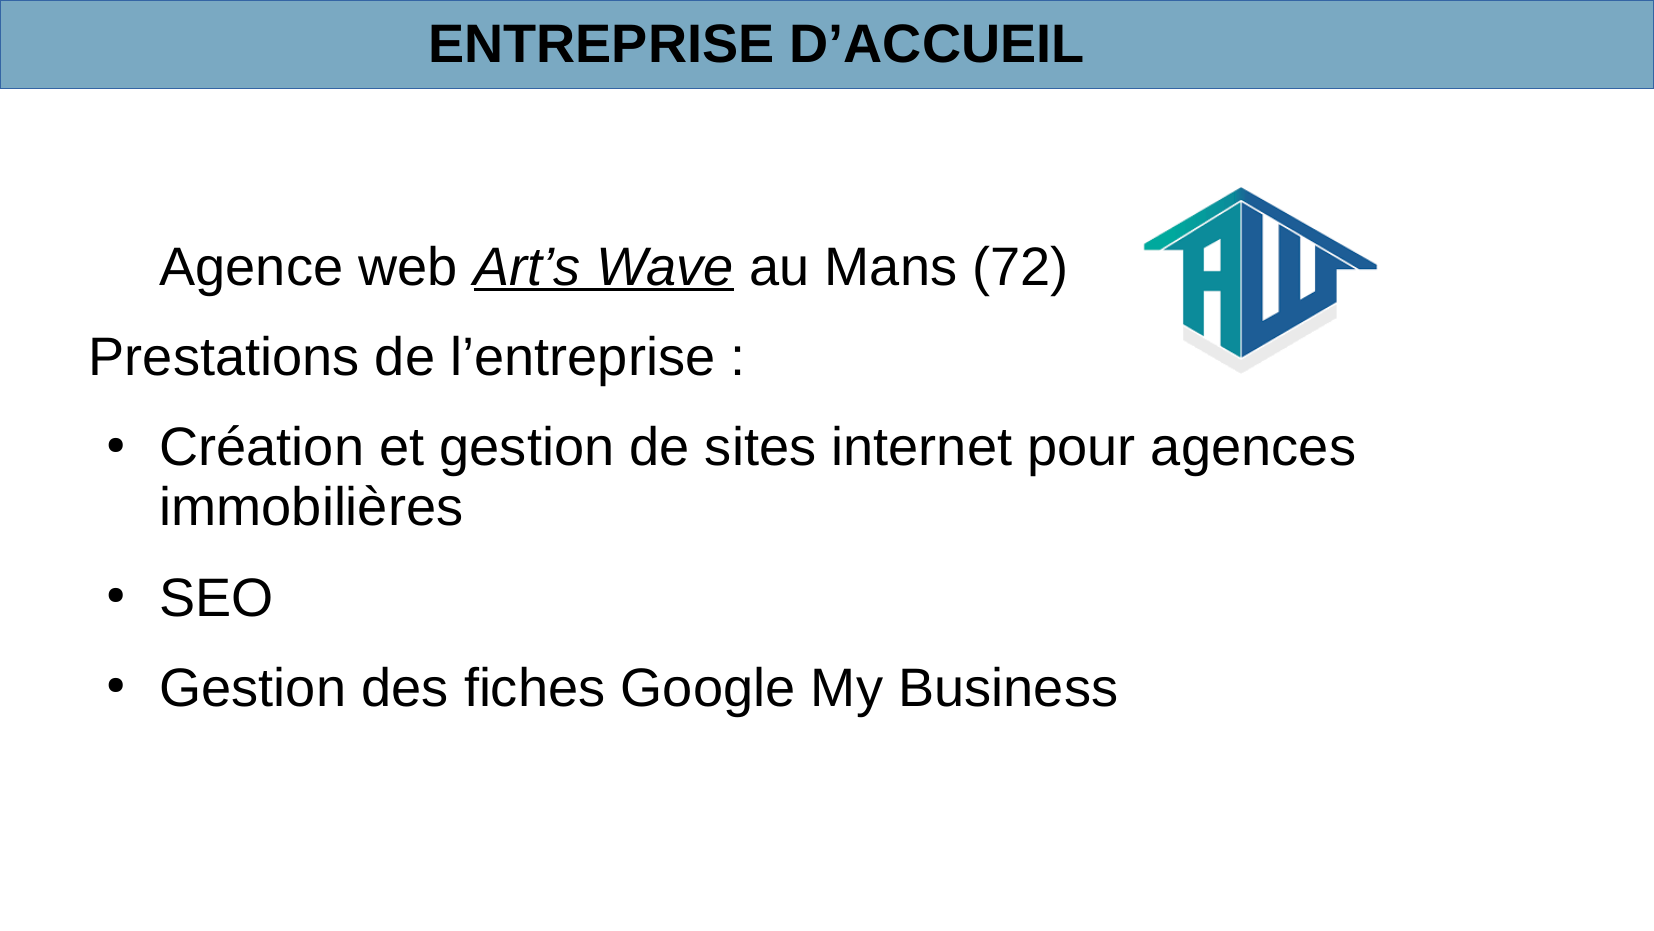

ENTREPRISE D’ACCUEIL
# Agence web Art’s Wave au Mans (72)
Prestations de l’entreprise :
Création et gestion de sites internet pour agences immobilières
SEO
Gestion des fiches Google My Business